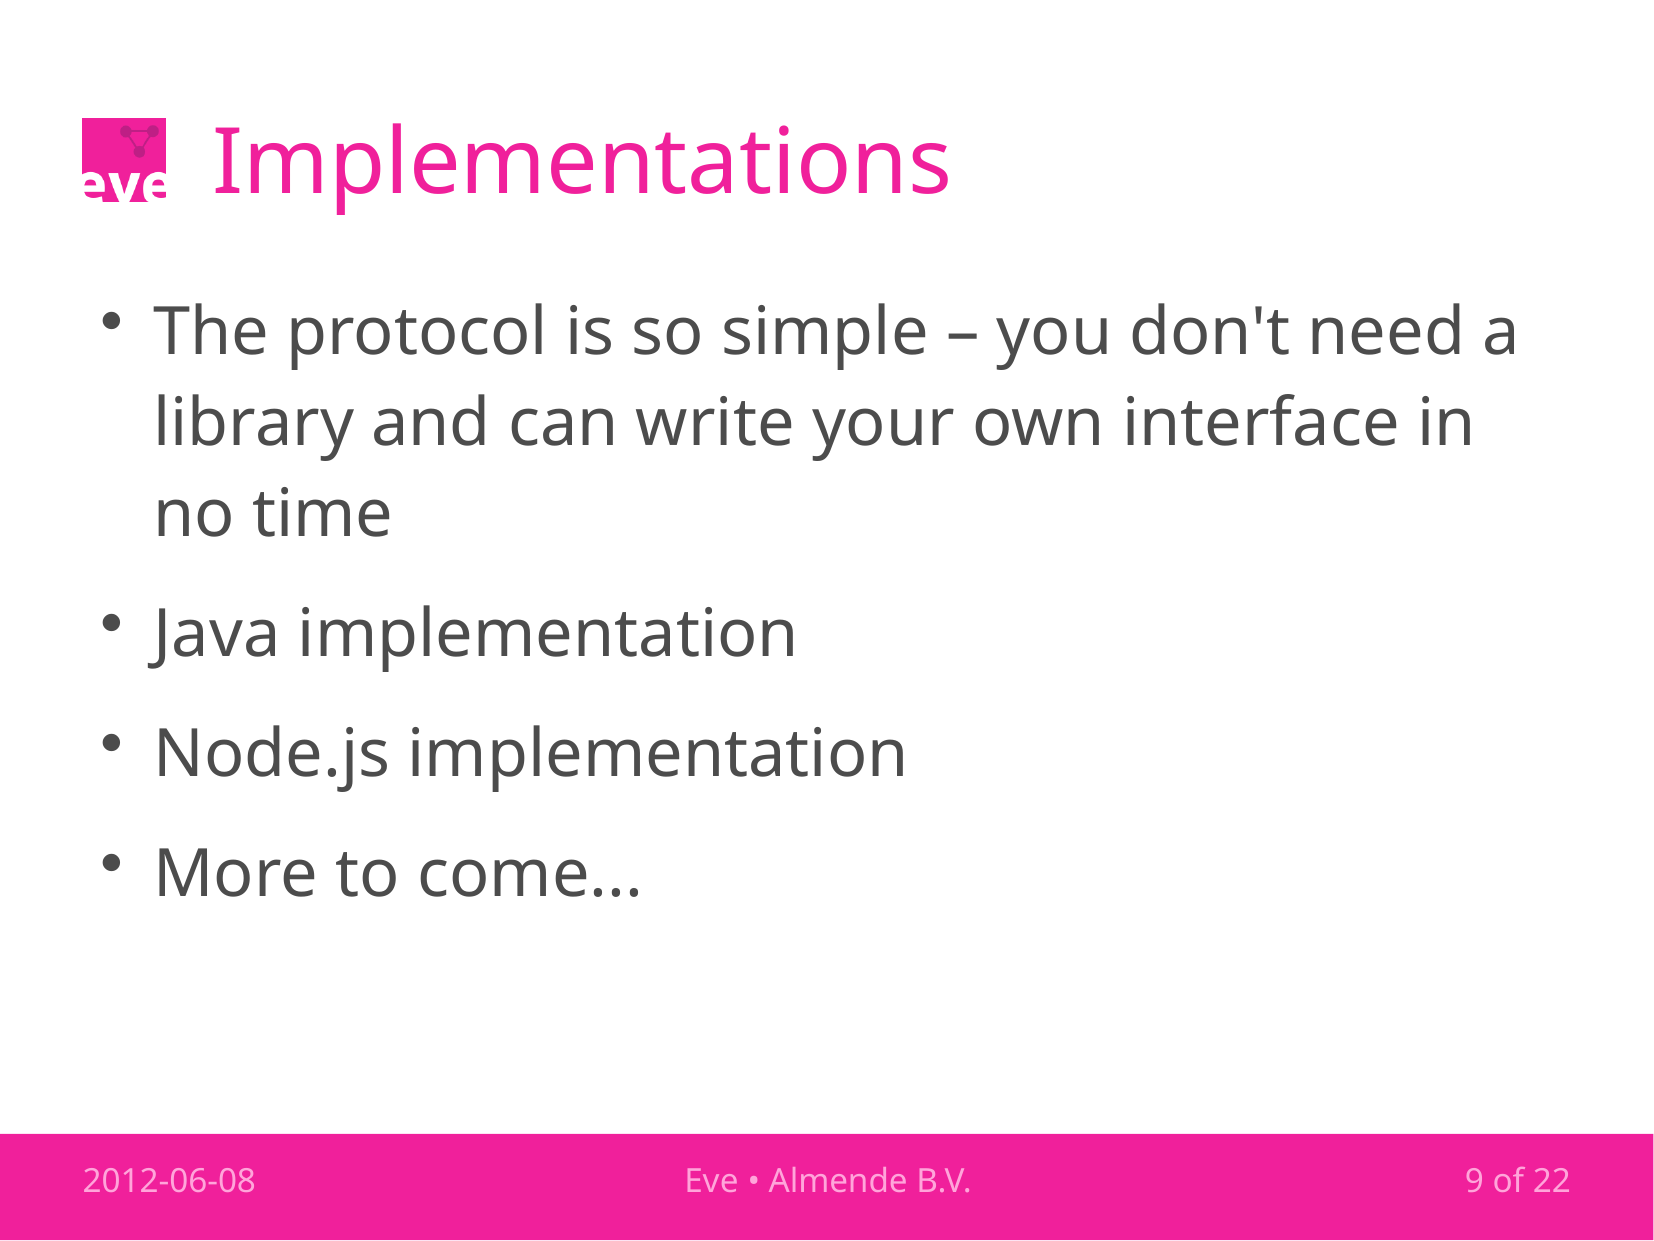

# Implementations
The protocol is so simple – you don't need a library and can write your own interface in no time
Java implementation
Node.js implementation
More to come...
2012-06-08
9